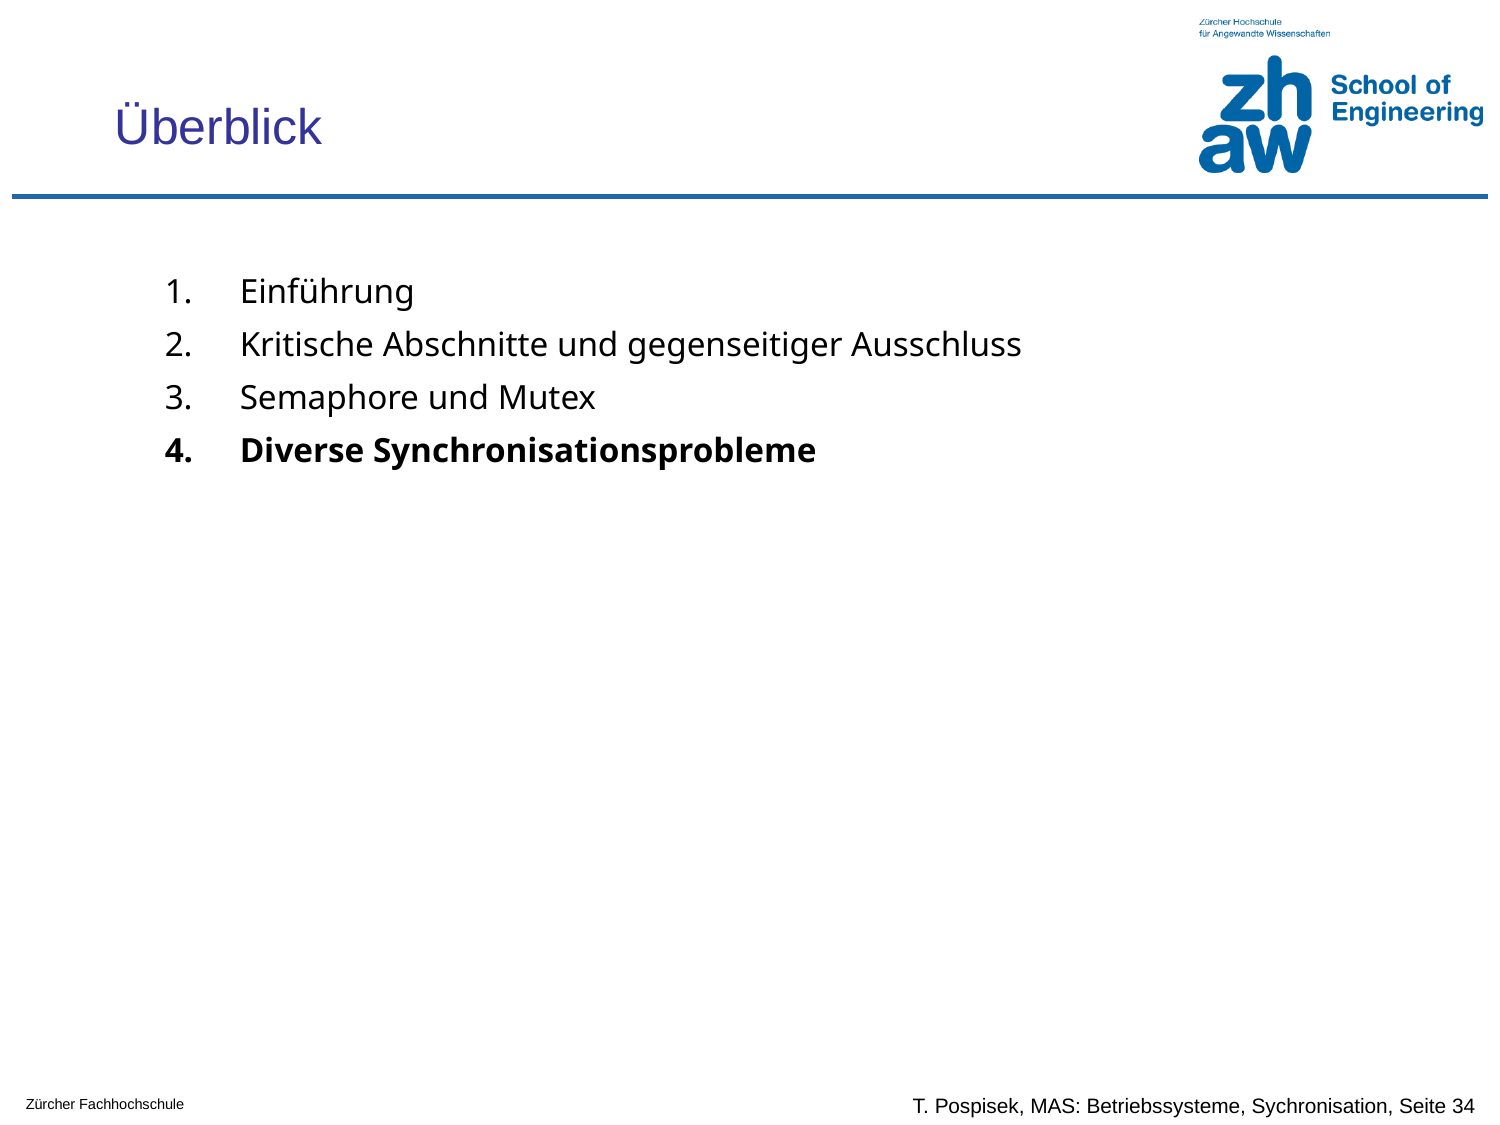

# Überblick
Einführung
Kritische Abschnitte und gegenseitiger Ausschluss
Semaphore und Mutex
Diverse Synchronisationsprobleme